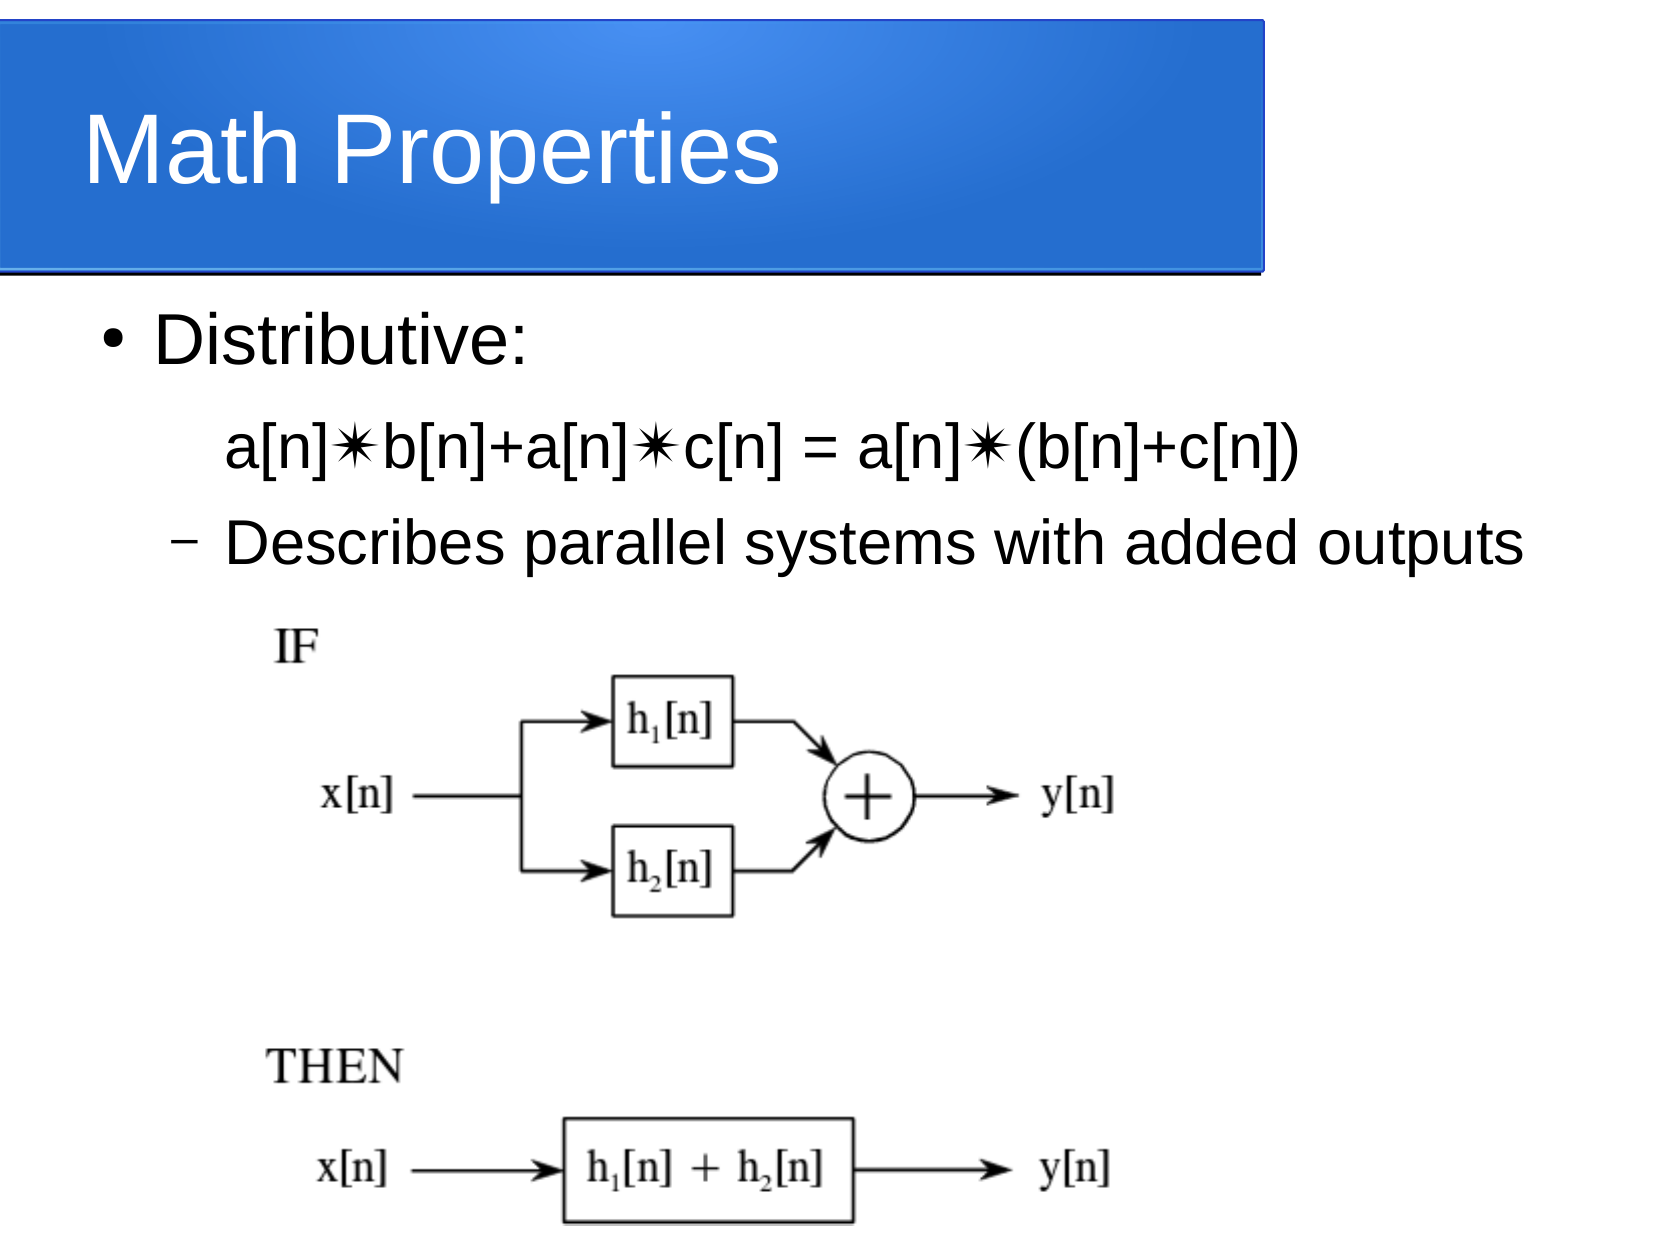

# Math Properties
Distributive:
a[n]✴b[n]+a[n]✴c[n] = a[n]✴(b[n]+c[n])
Describes parallel systems with added outputs